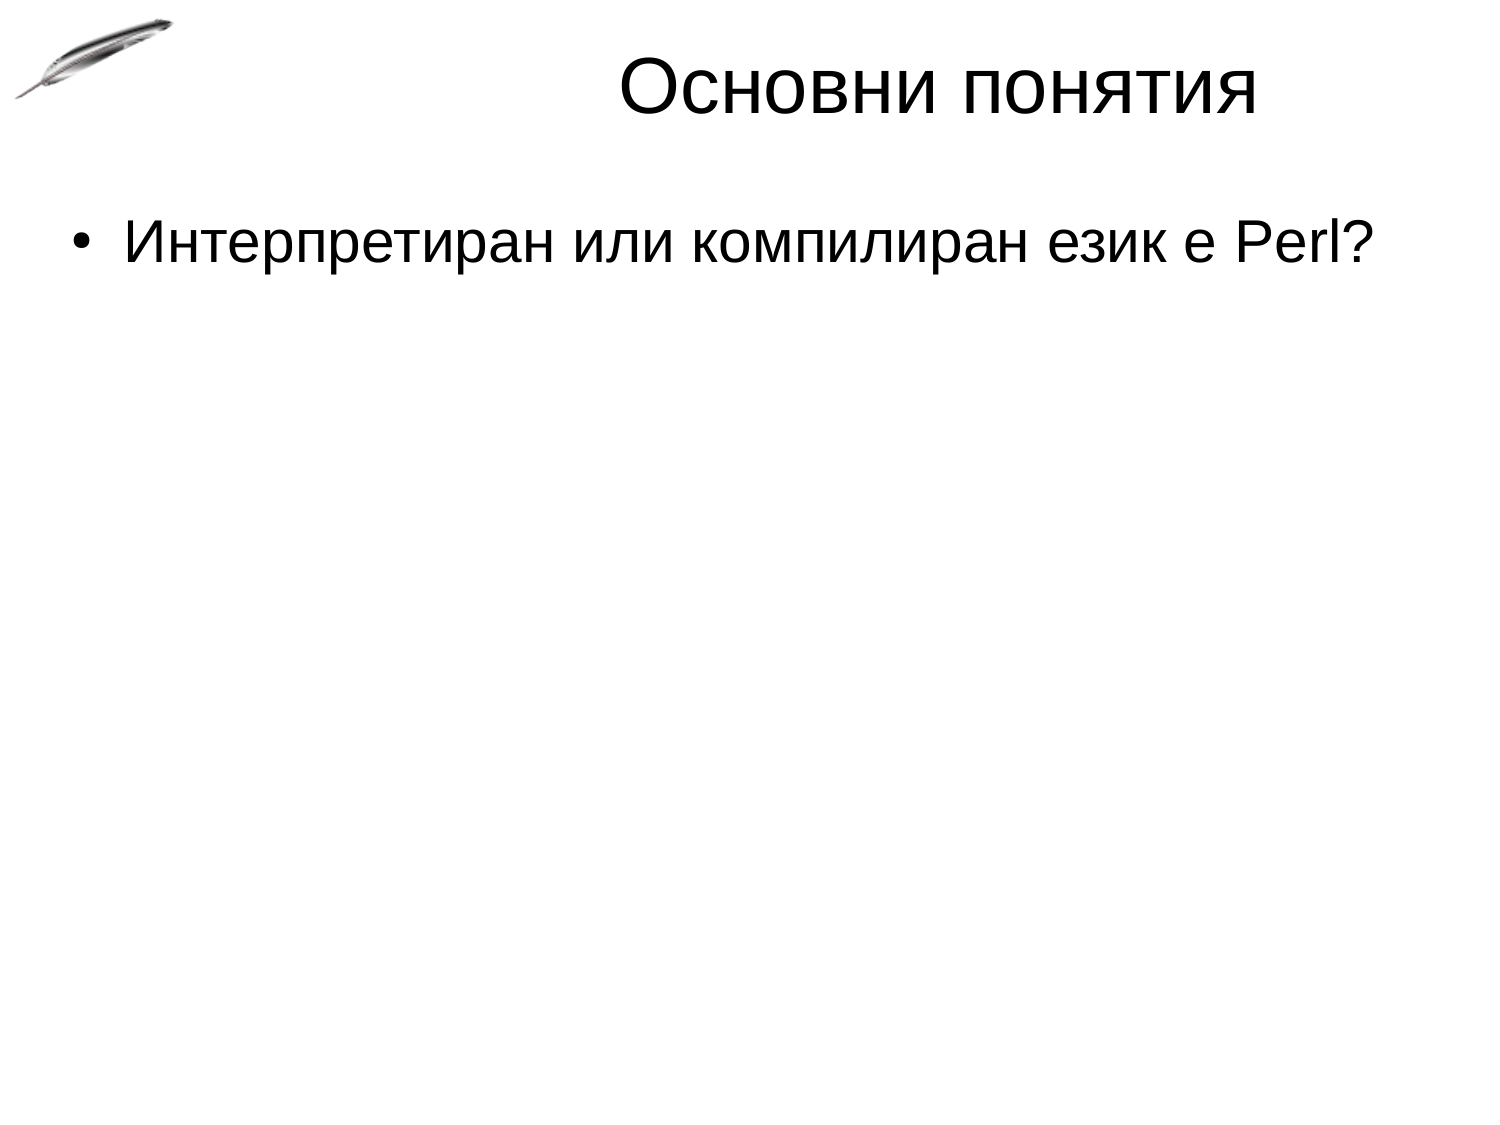

# Основни понятия
Интерпретиран или компилиран език е Perl?